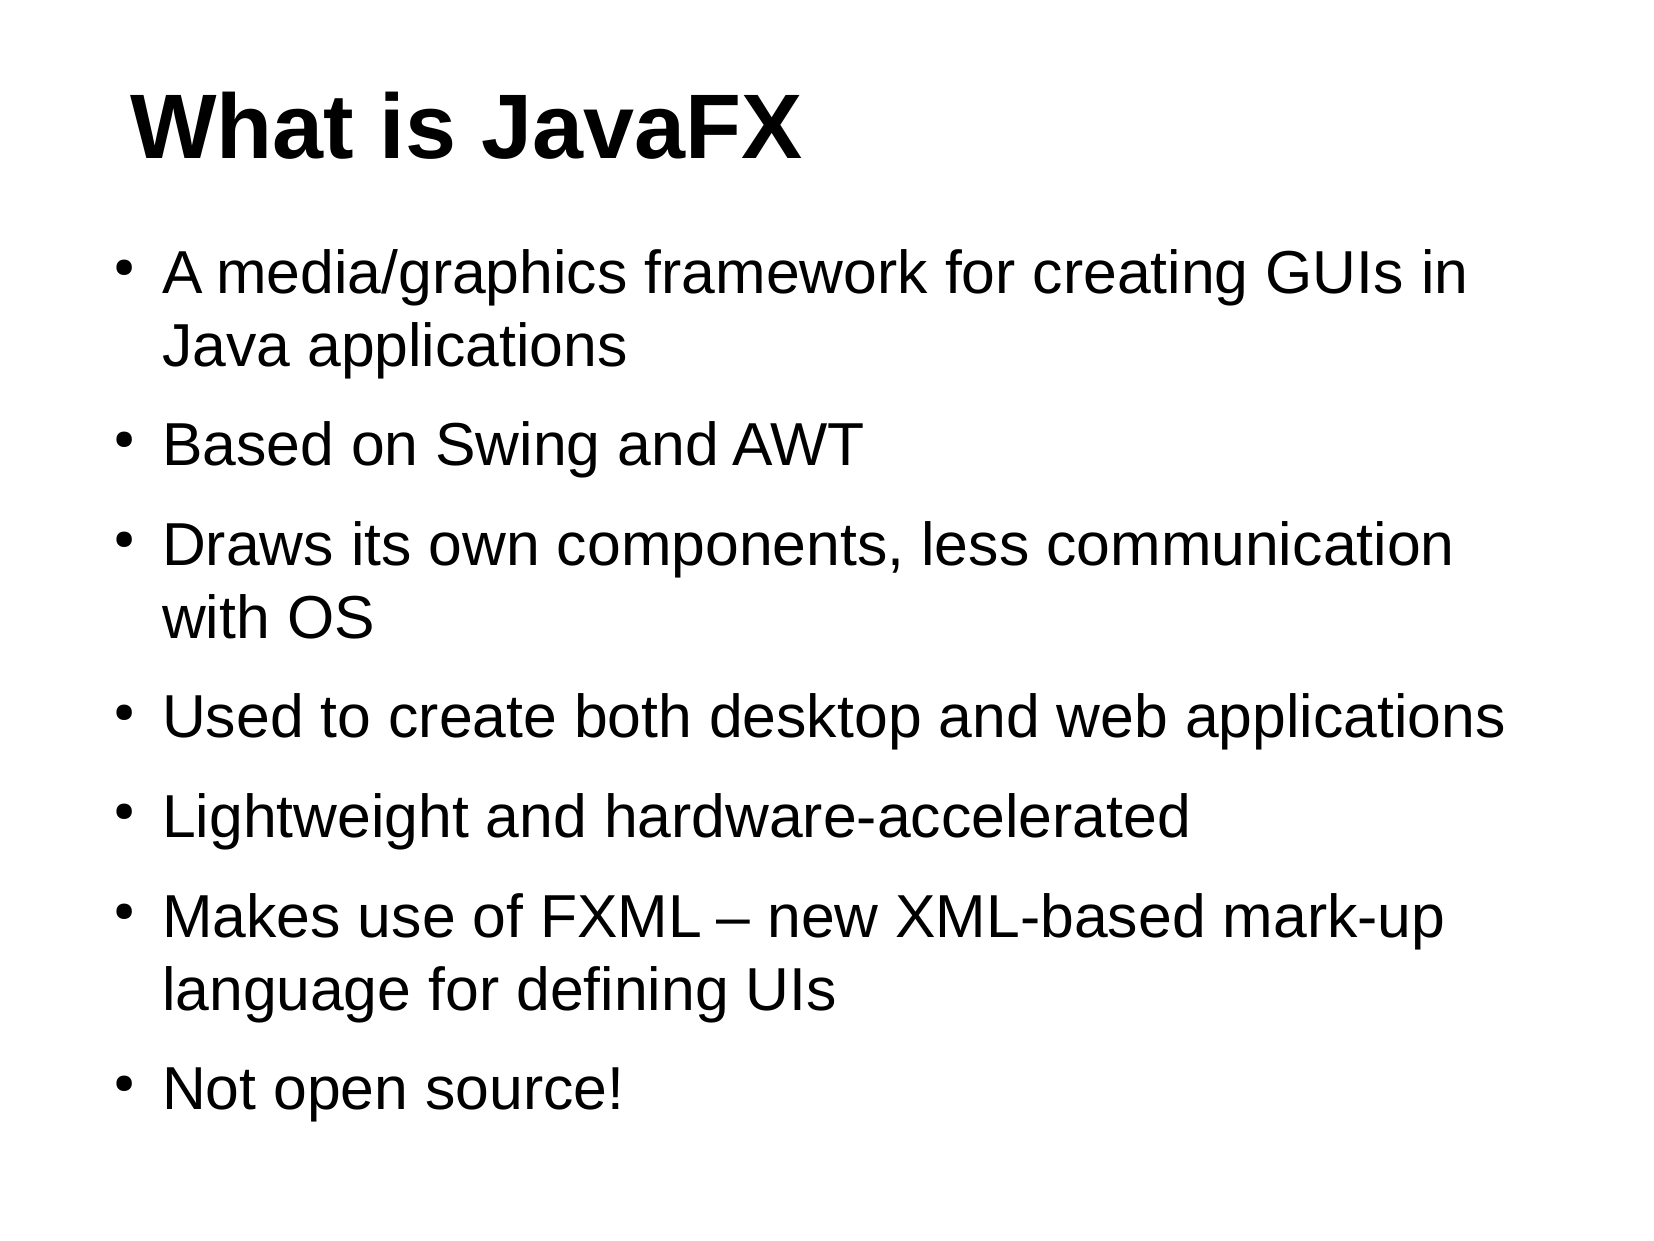

# What is JavaFX
A media/graphics framework for creating GUIs in Java applications
Based on Swing and AWT
Draws its own components, less communication with OS
Used to create both desktop and web applications
Lightweight and hardware-accelerated
Makes use of FXML – new XML-based mark-up language for defining UIs
Not open source!